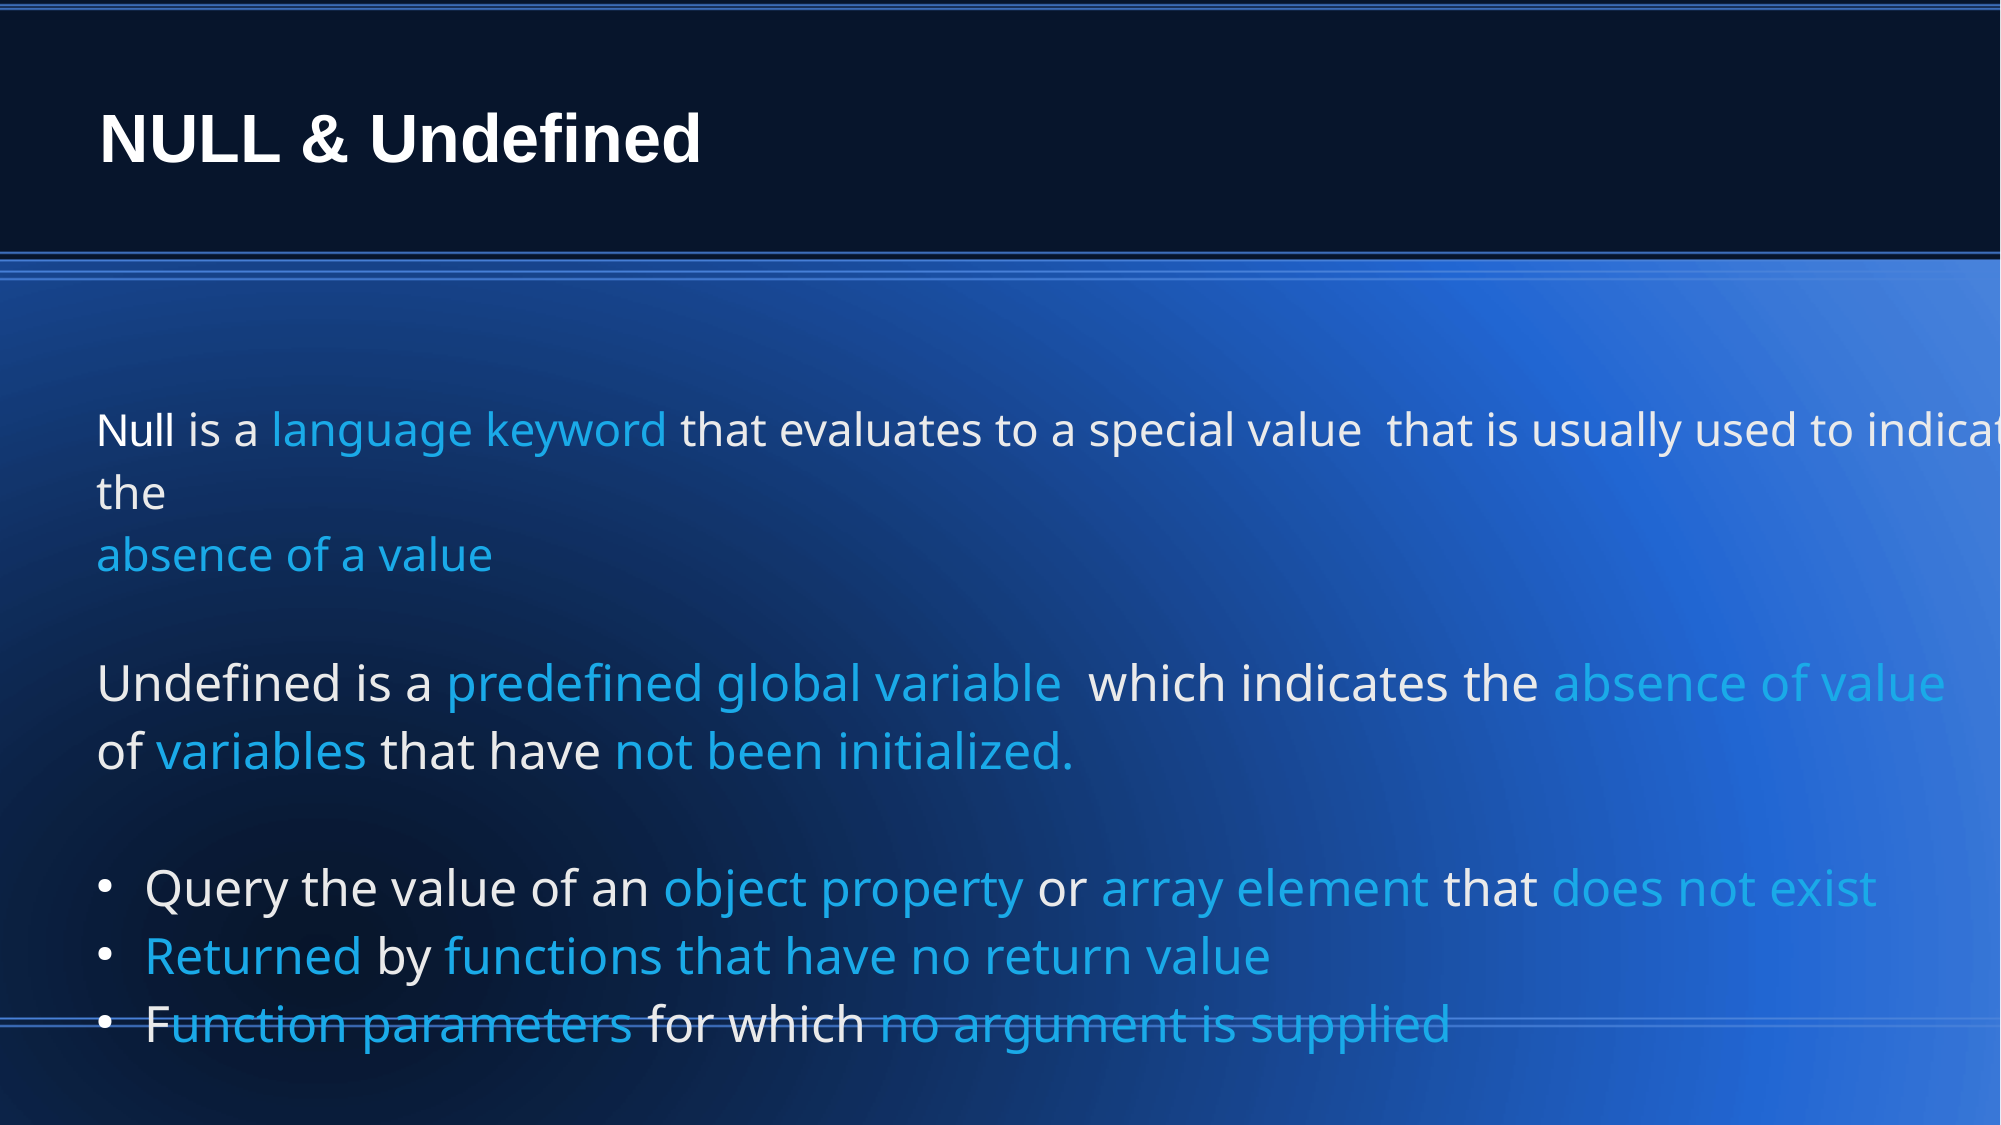

# NULL & Undefined
Null is a language keyword that evaluates to a special value that is usually used to indicate the
absence of a value
Undefined is a predefined global variable which indicates the absence of value
of variables that have not been initialized.
 Query the value of an object property or array element that does not exist
 Returned by functions that have no return value
 Function parameters for which no argument is supplied